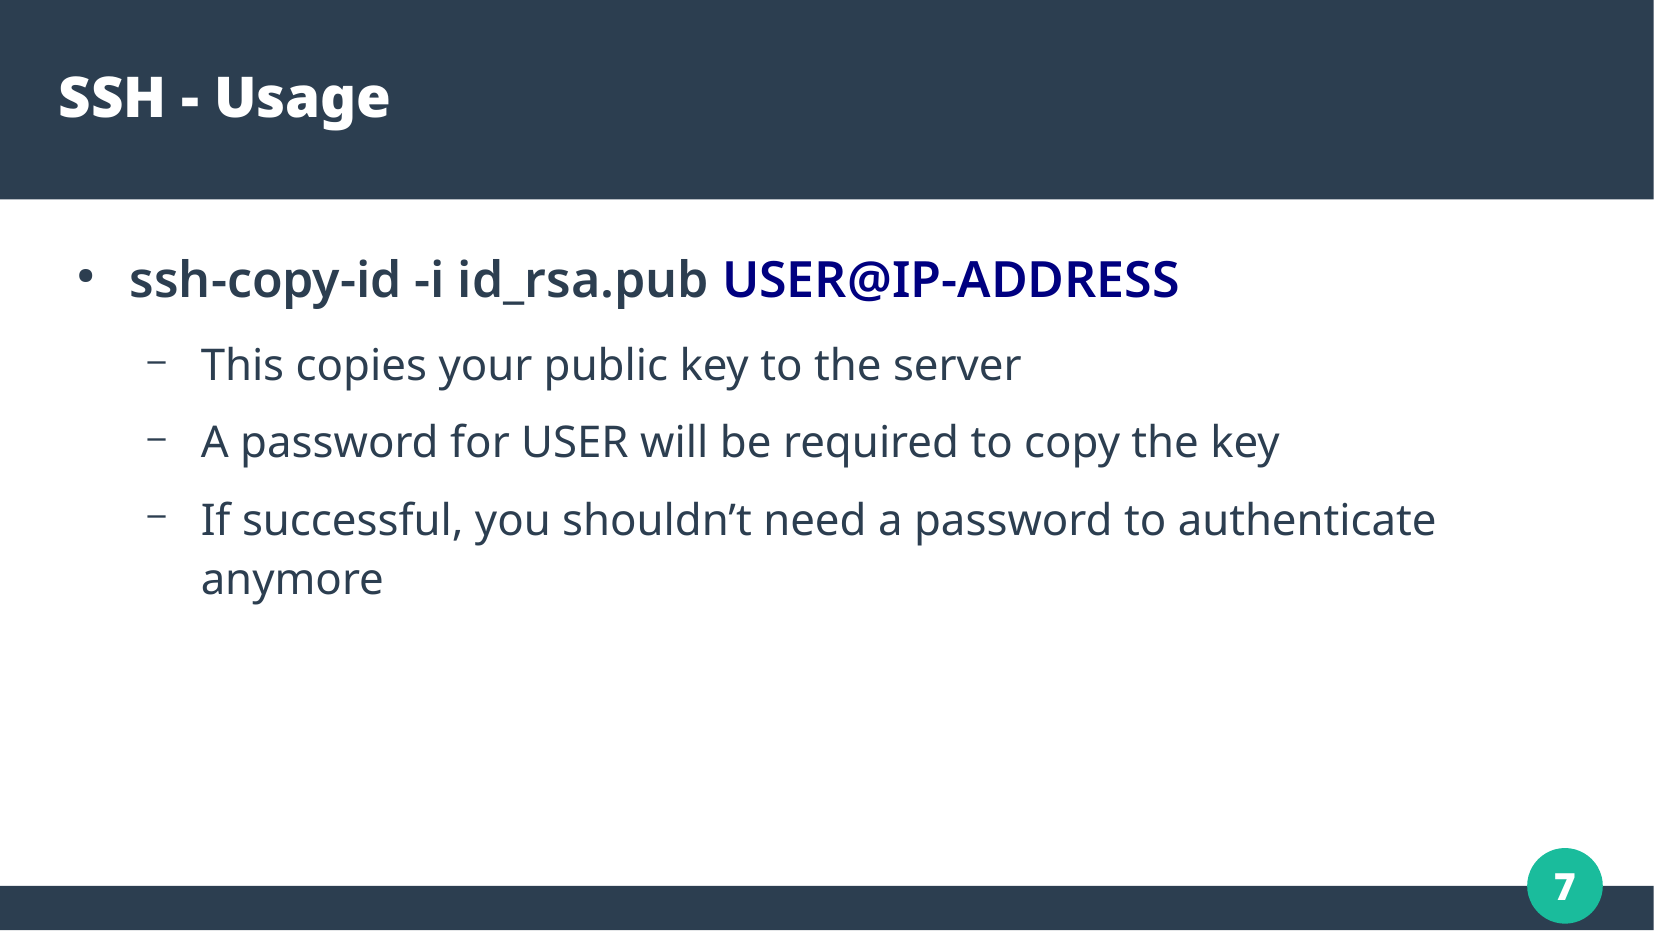

# SSH - Usage
ssh-copy-id -i id_rsa.pub USER@IP-ADDRESS
This copies your public key to the server
A password for USER will be required to copy the key
If successful, you shouldn’t need a password to authenticate anymore